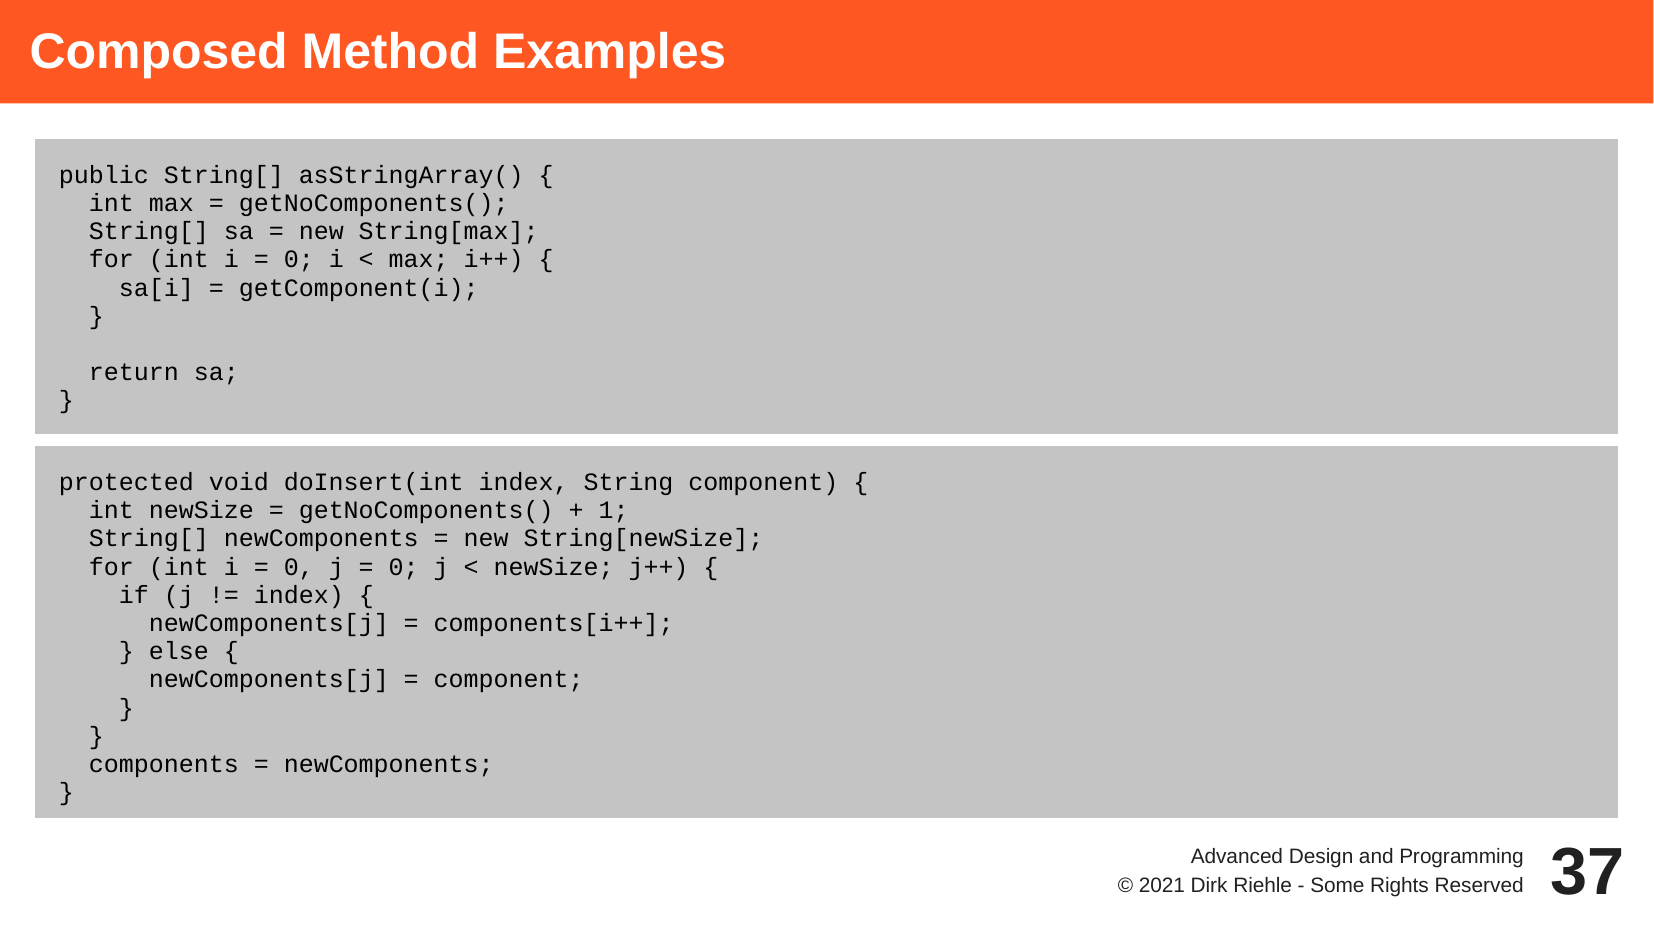

# Composed Method Examples
public String[] asStringArray() {
 int max = getNoComponents();
 String[] sa = new String[max];
 for (int i = 0; i < max; i++) {
 sa[i] = getComponent(i);
 }
 return sa;
}
protected void doInsert(int index, String component) {
 int newSize = getNoComponents() + 1;
 String[] newComponents = new String[newSize];
 for (int i = 0, j = 0; j < newSize; j++) {
 if (j != index) {
 newComponents[j] = components[i++];
 } else {
 newComponents[j] = component;
 }
 }
 components = newComponents;
}
Advanced Design and Programming
37
© 2021 Dirk Riehle - Some Rights Reserved